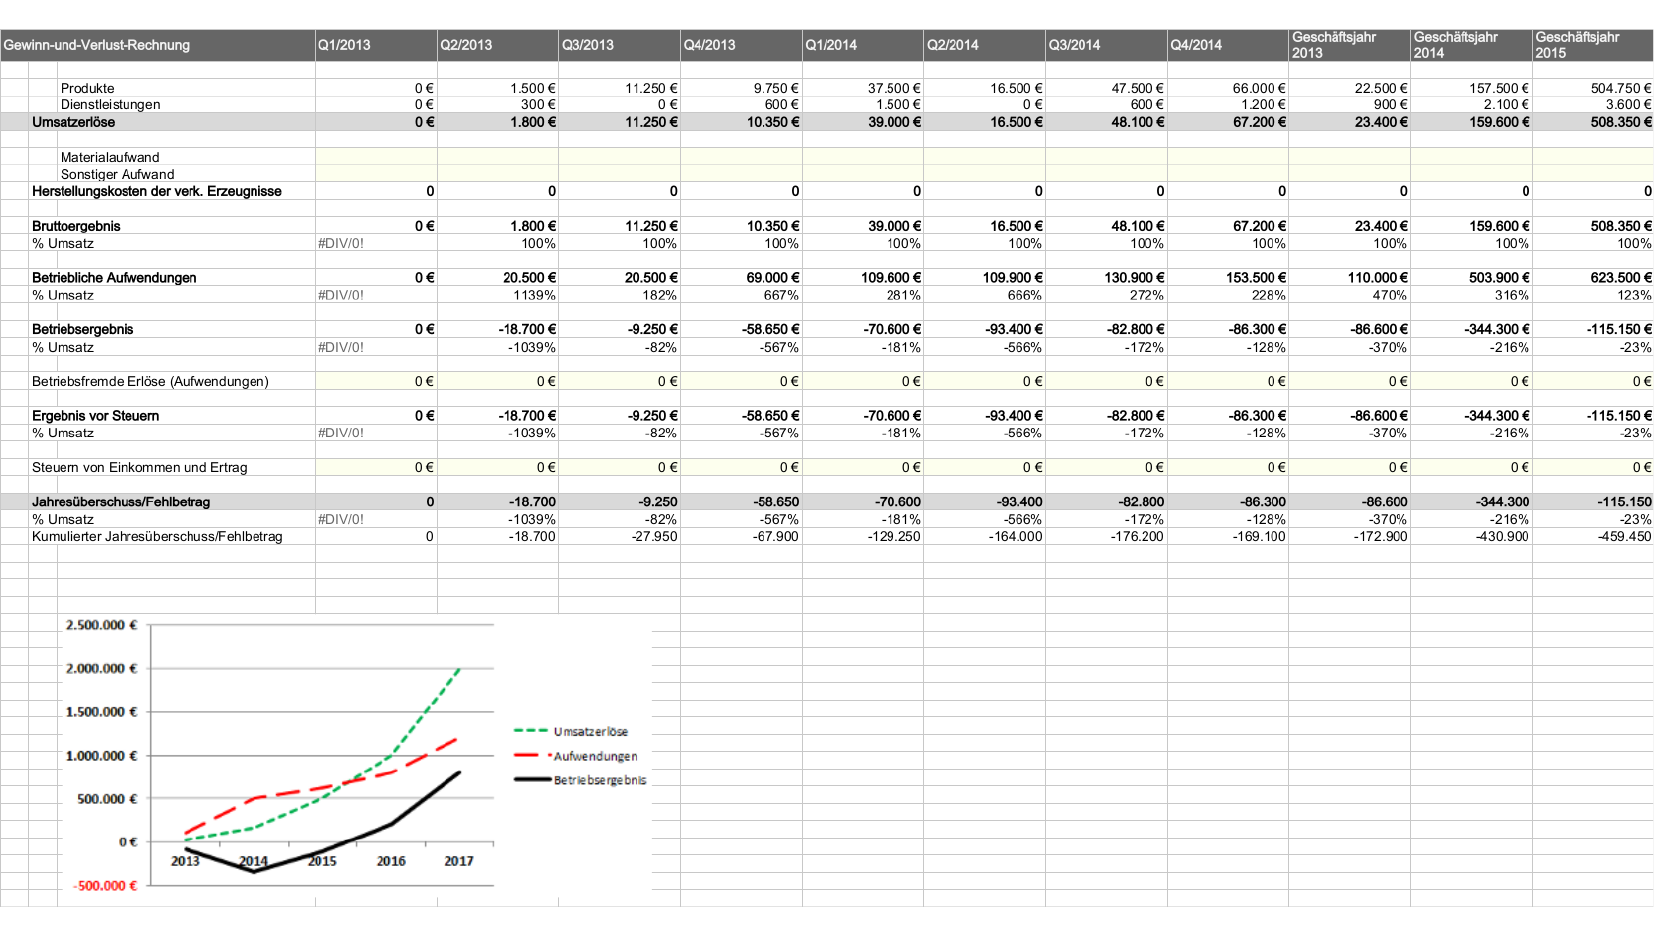

Software Product Management
20
© 2018 Dirk Riehle - Some Rights Reserved